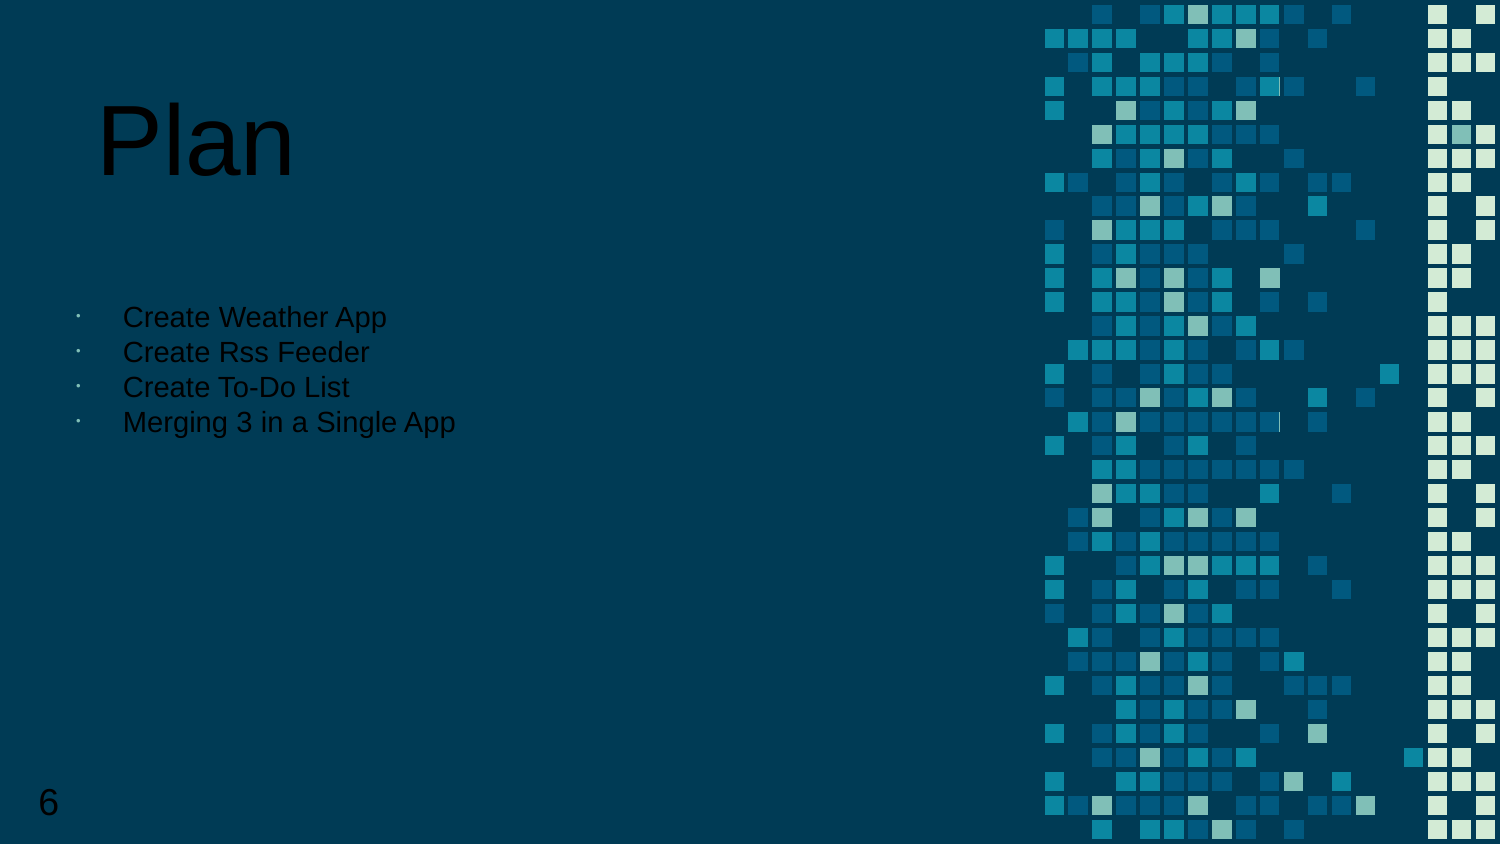

# Plan
Create Weather App
Create Rss Feeder
Create To-Do List
Merging 3 in a Single App